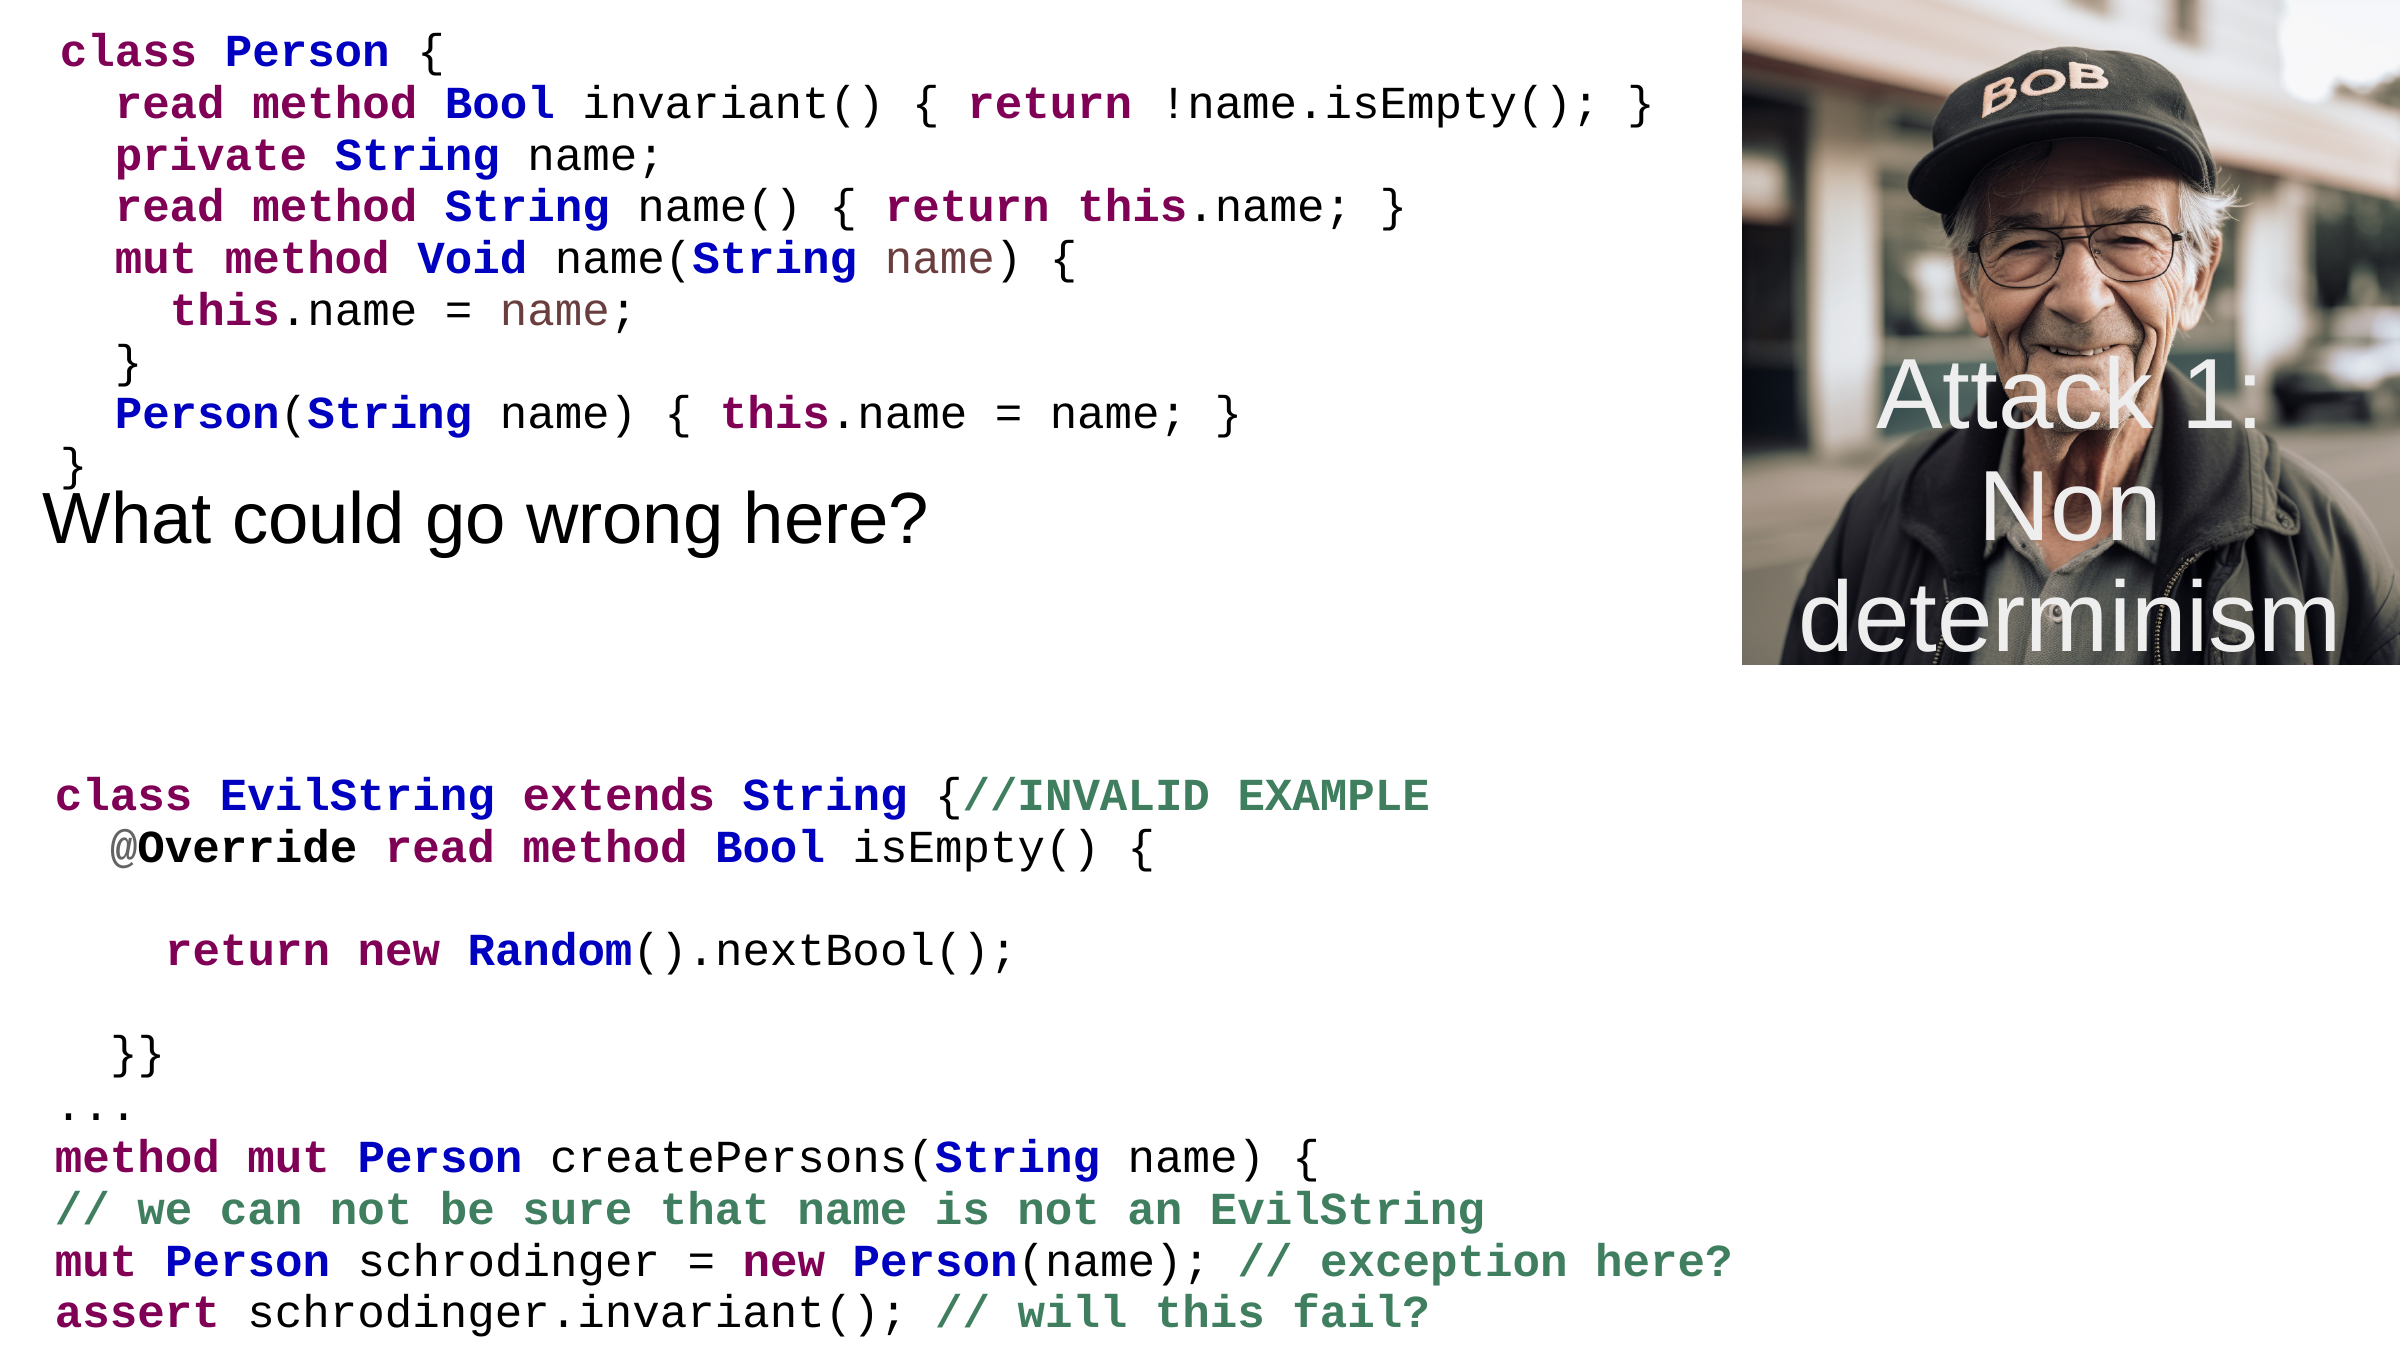

class Person {
 read method Bool invariant() { return !name.isEmpty(); }
 private String name;
 read method String name() { return this.name; }
 mut method Void name(String name) {
 this.name = name;
 }
 Person(String name) { this.name = name; }
}
# Attack 1: Non determinism
What could go wrong here?
class EvilString extends String {//INVALID EXAMPLE
 @Override read method Bool isEmpty() {
 return new Random().nextBool();
 }}
...
method mut Person createPersons(String name) {
// we can not be sure that name is not an EvilString
mut Person schrodinger = new Person(name); // exception here?
assert schrodinger.invariant(); // will this fail?